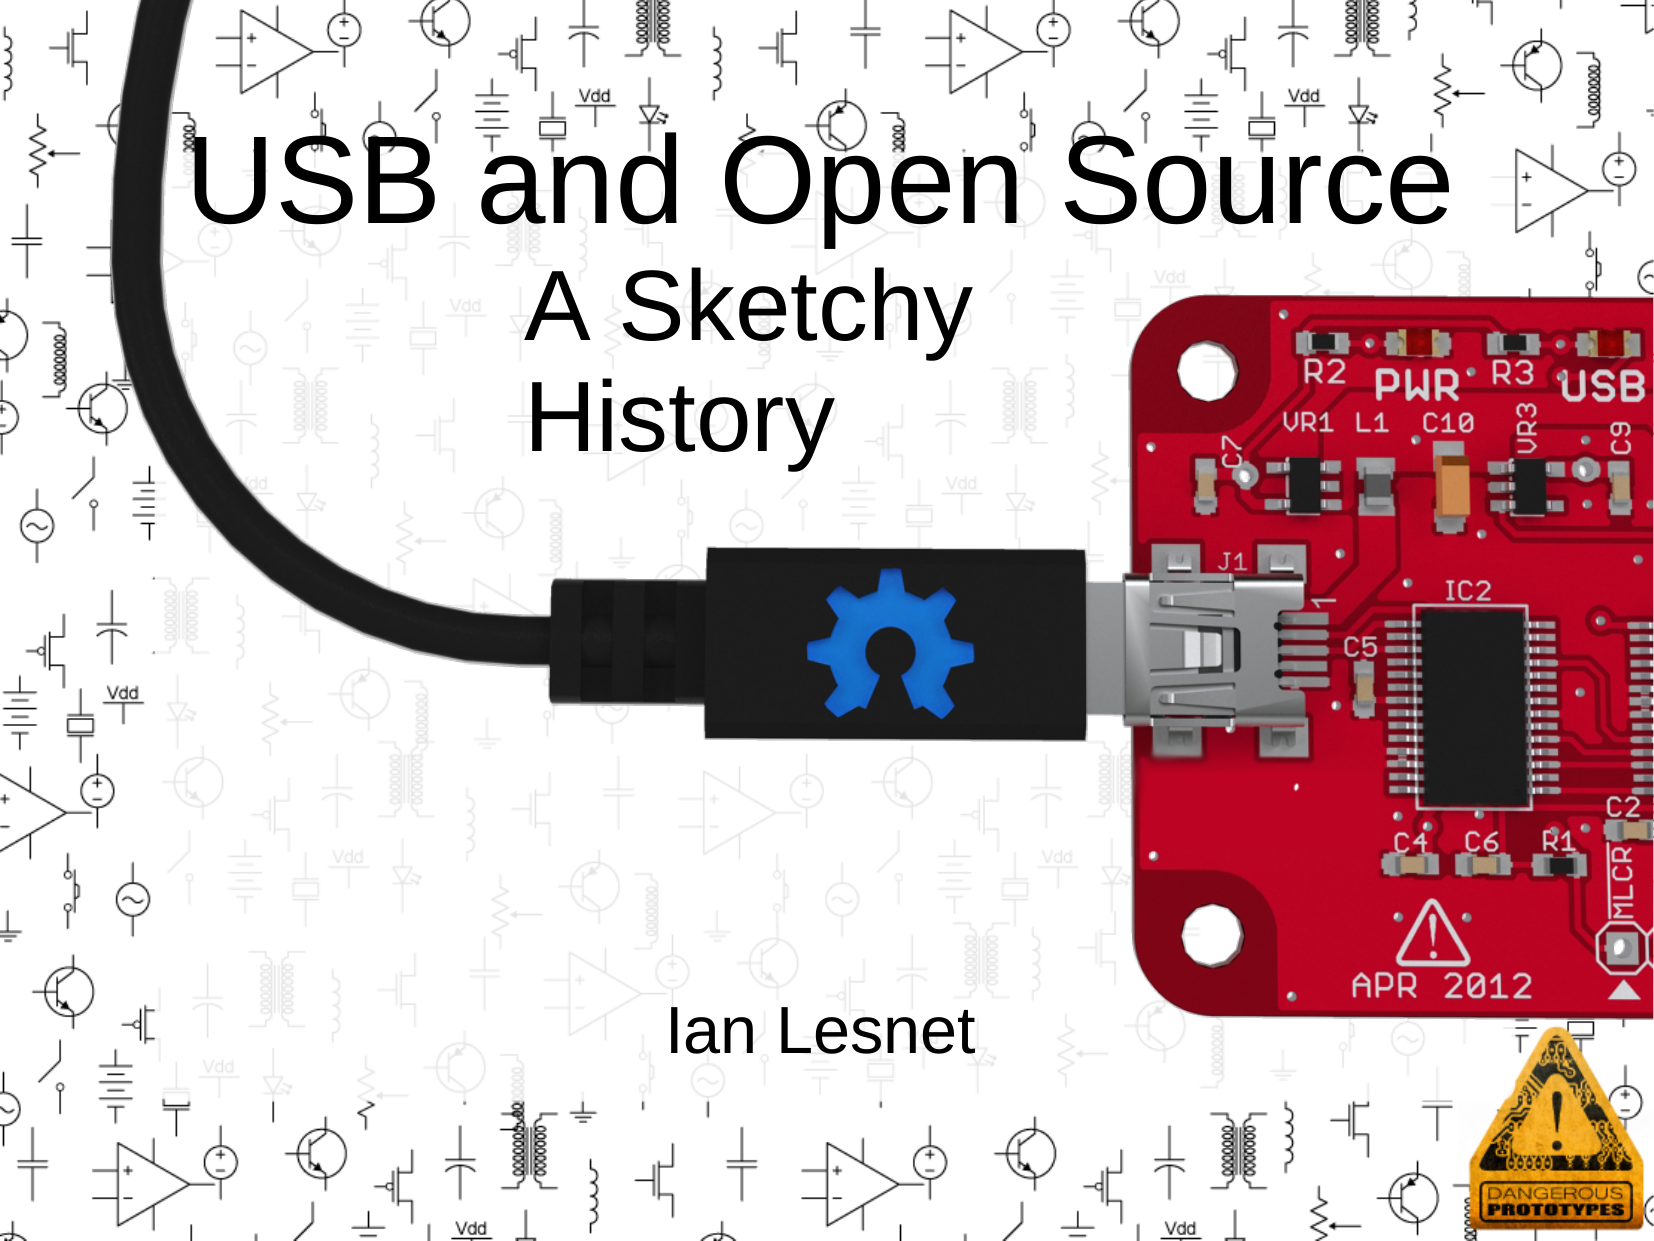

USB and Open Source
 A Sketchy
 History
Ian Lesnet